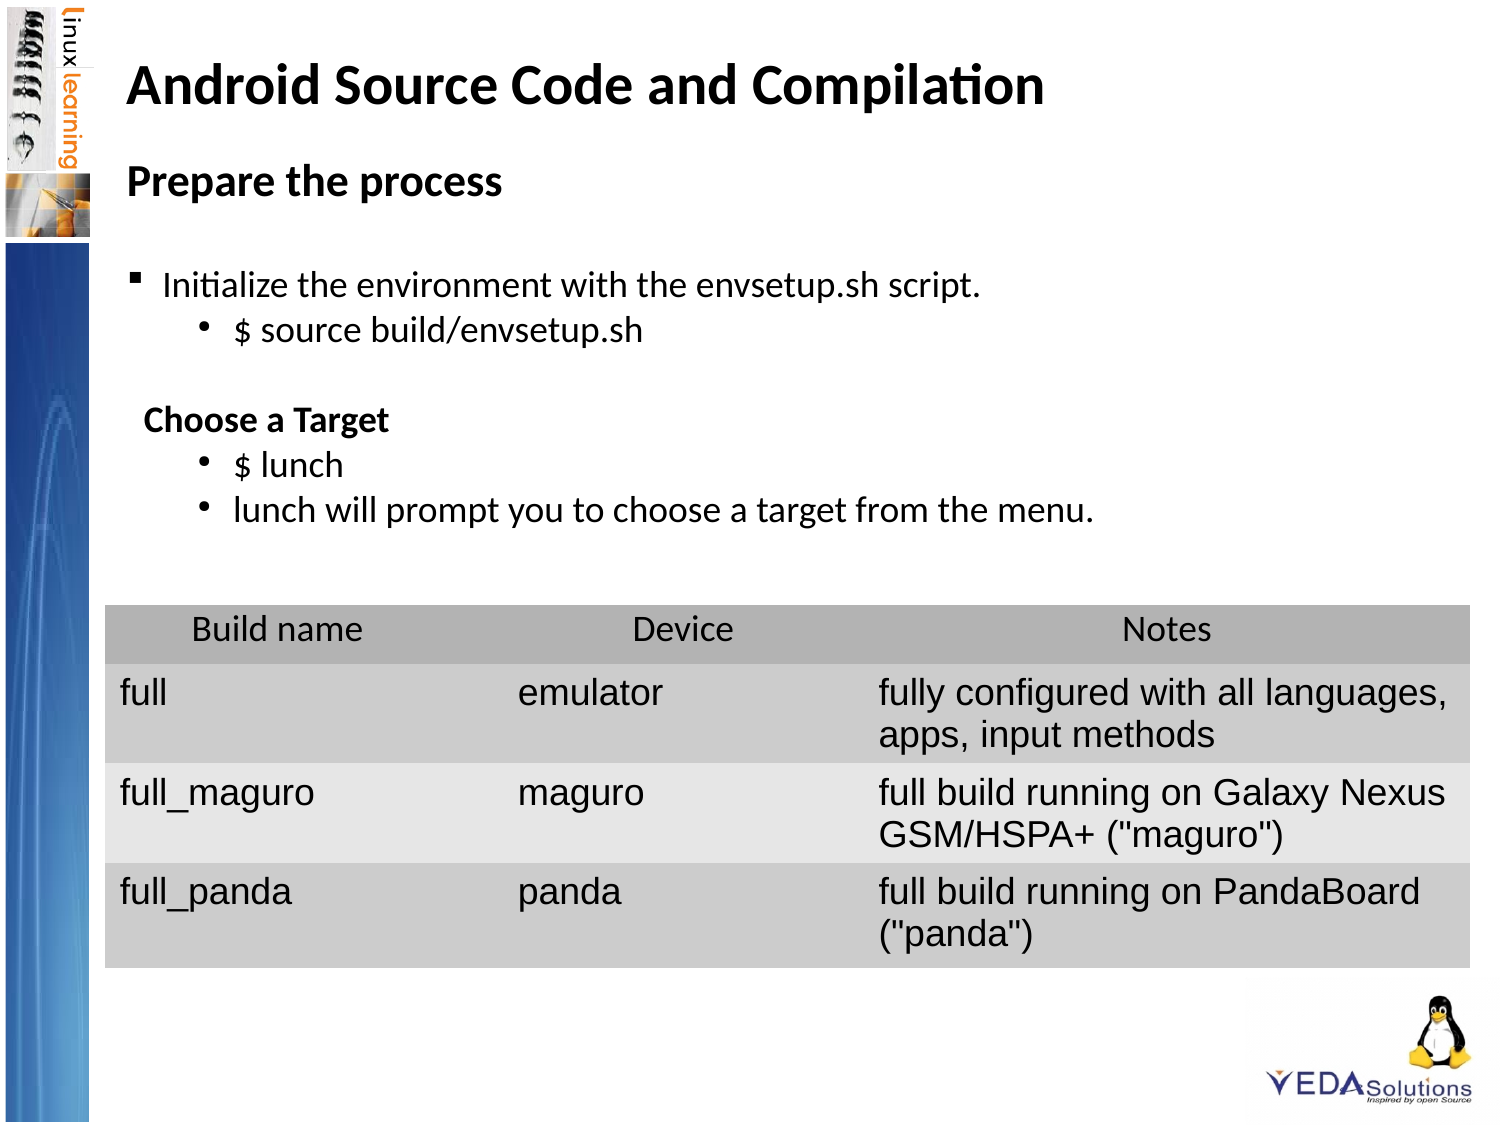

Android Source Code and Compilation
Prepare the process
Initialize the environment with the envsetup.sh script.
$ source build/envsetup.sh
Choose a Target
$ lunch
lunch will prompt you to choose a target from the menu.
| Build name | Device | Notes |
| --- | --- | --- |
| full | emulator | fully configured with all languages, apps, input methods |
| full\_maguro | maguro | full build running on Galaxy Nexus GSM/HSPA+ ("maguro") |
| full\_panda | panda | full build running on PandaBoard ("panda") |